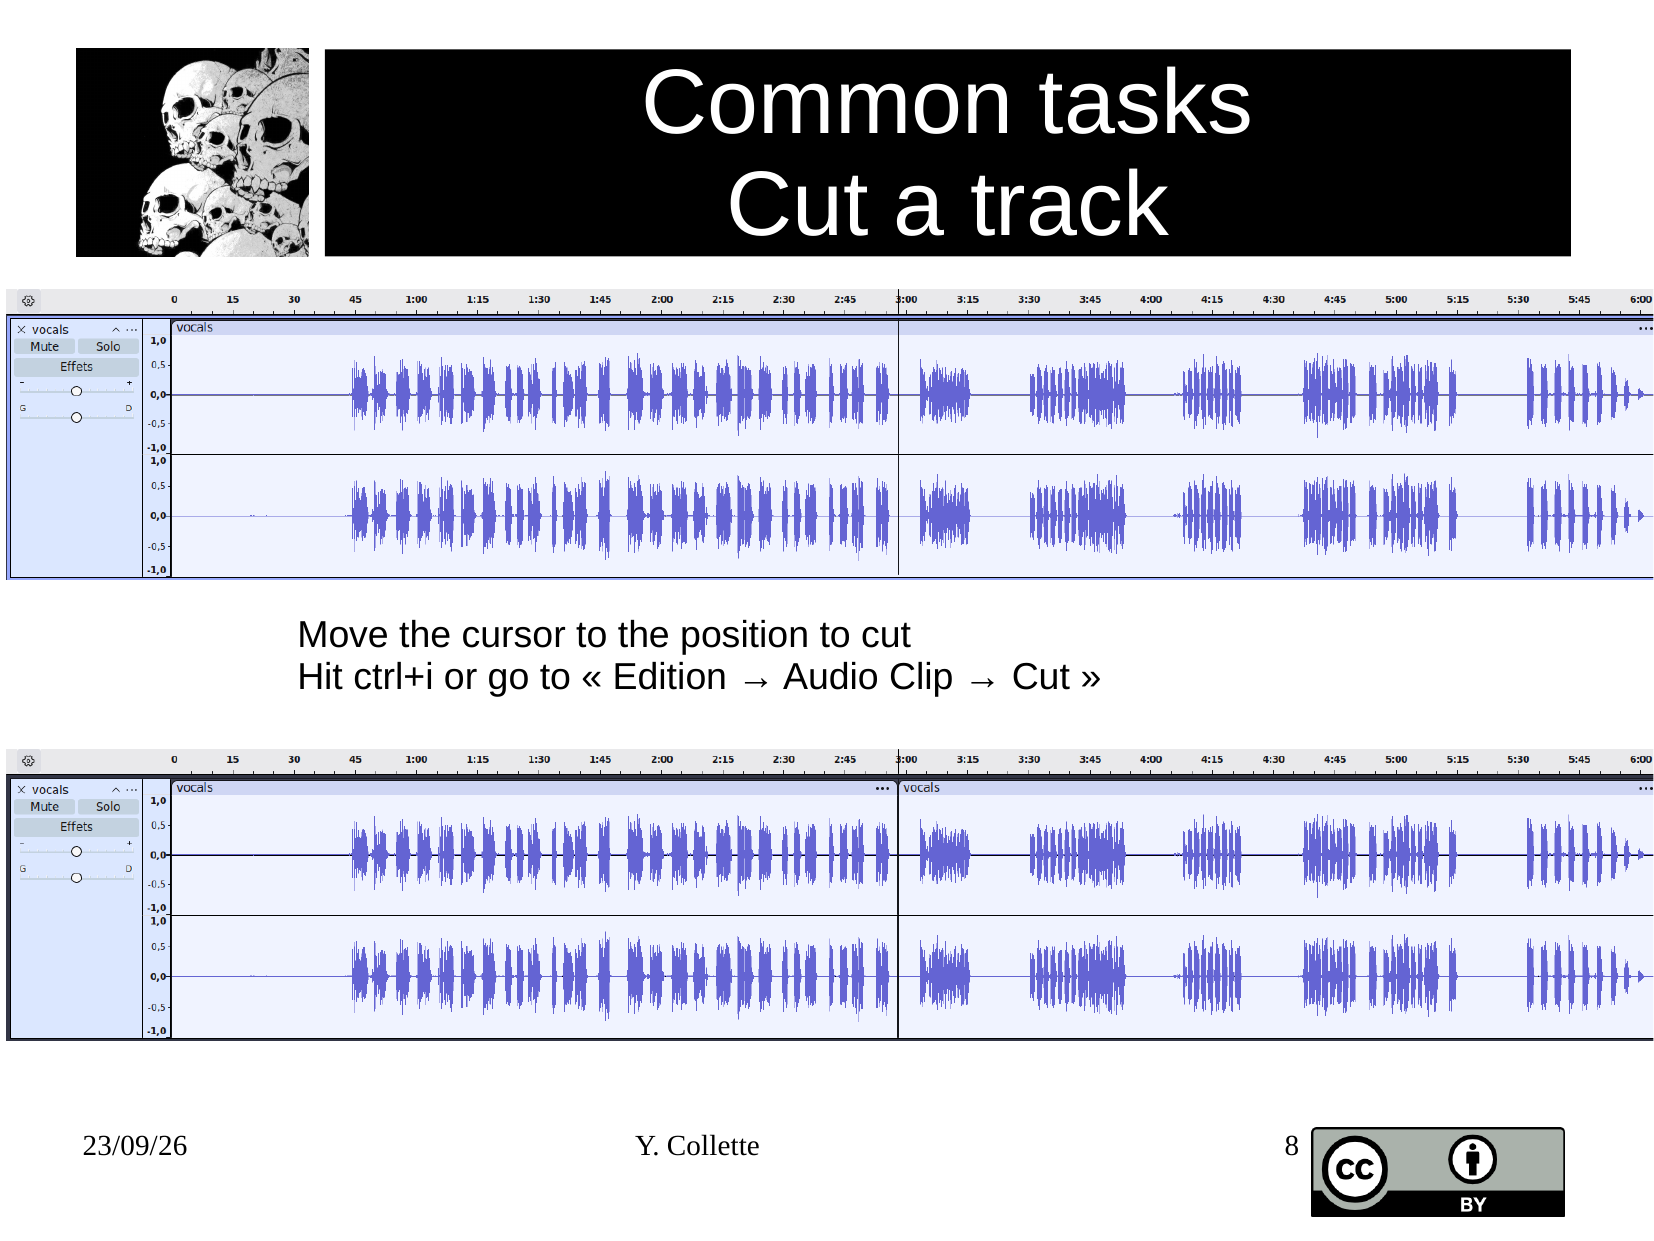

# Common tasks Cut a track
Move the cursor to the position to cut
Hit ctrl+i or go to « Edition → Audio Clip → Cut »
Y. Collette
8